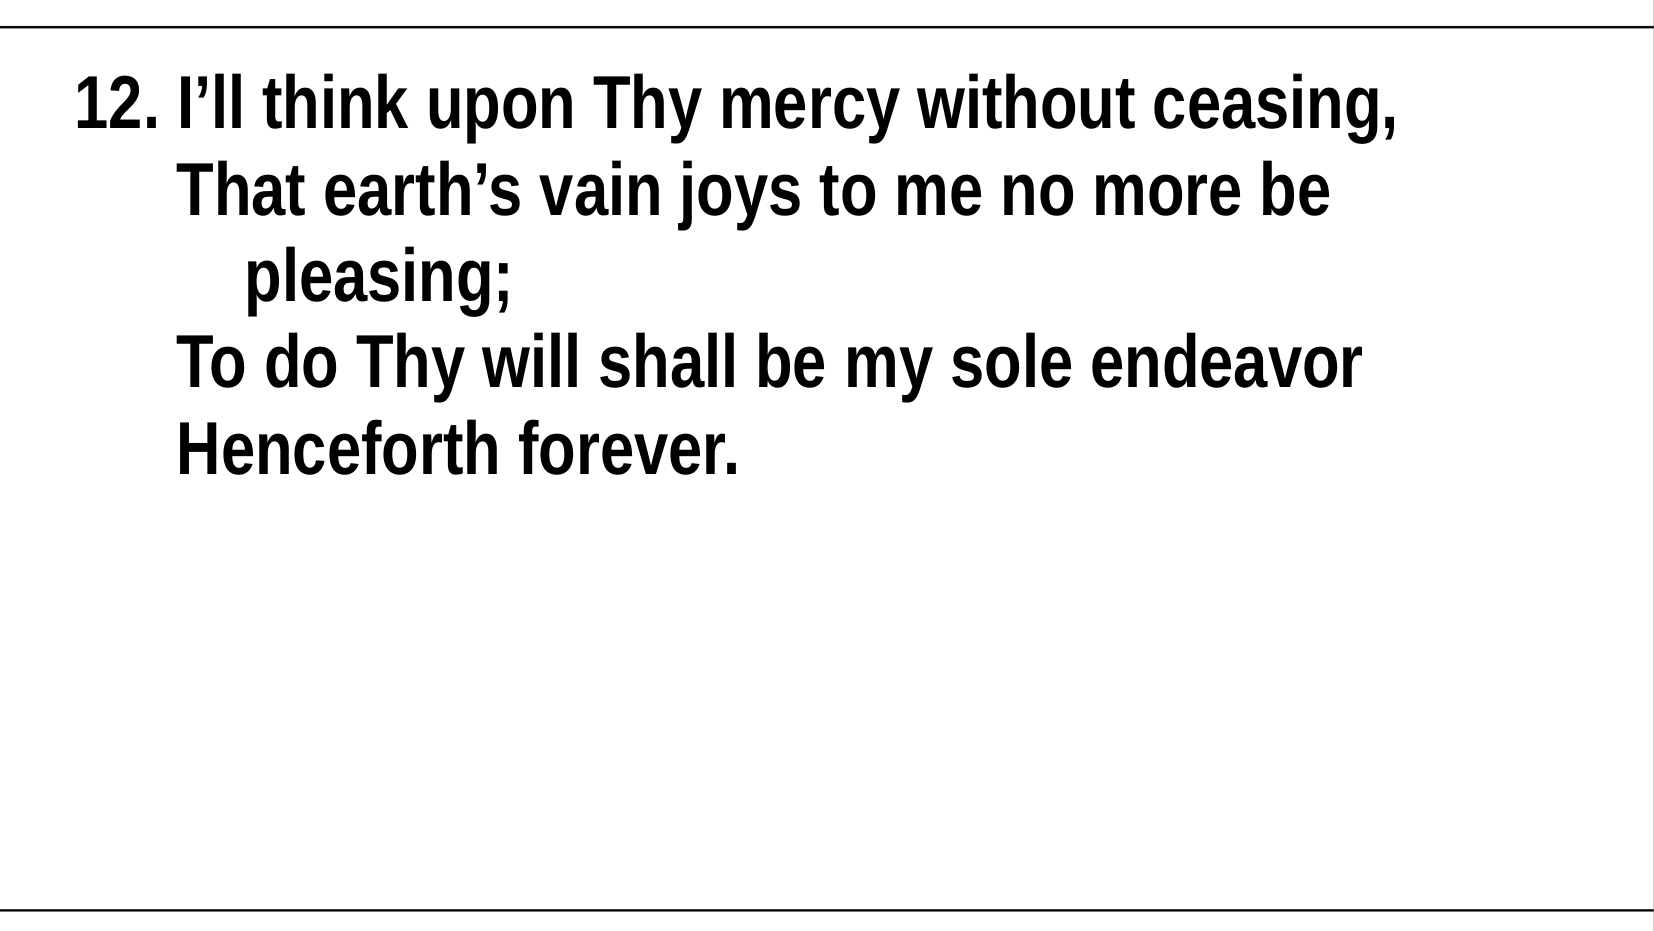

12. I’ll think upon Thy mercy without ceasing,
 That earth’s vain joys to me no more be
 pleasing;
 To do Thy will shall be my sole endeavor
 Henceforth forever.